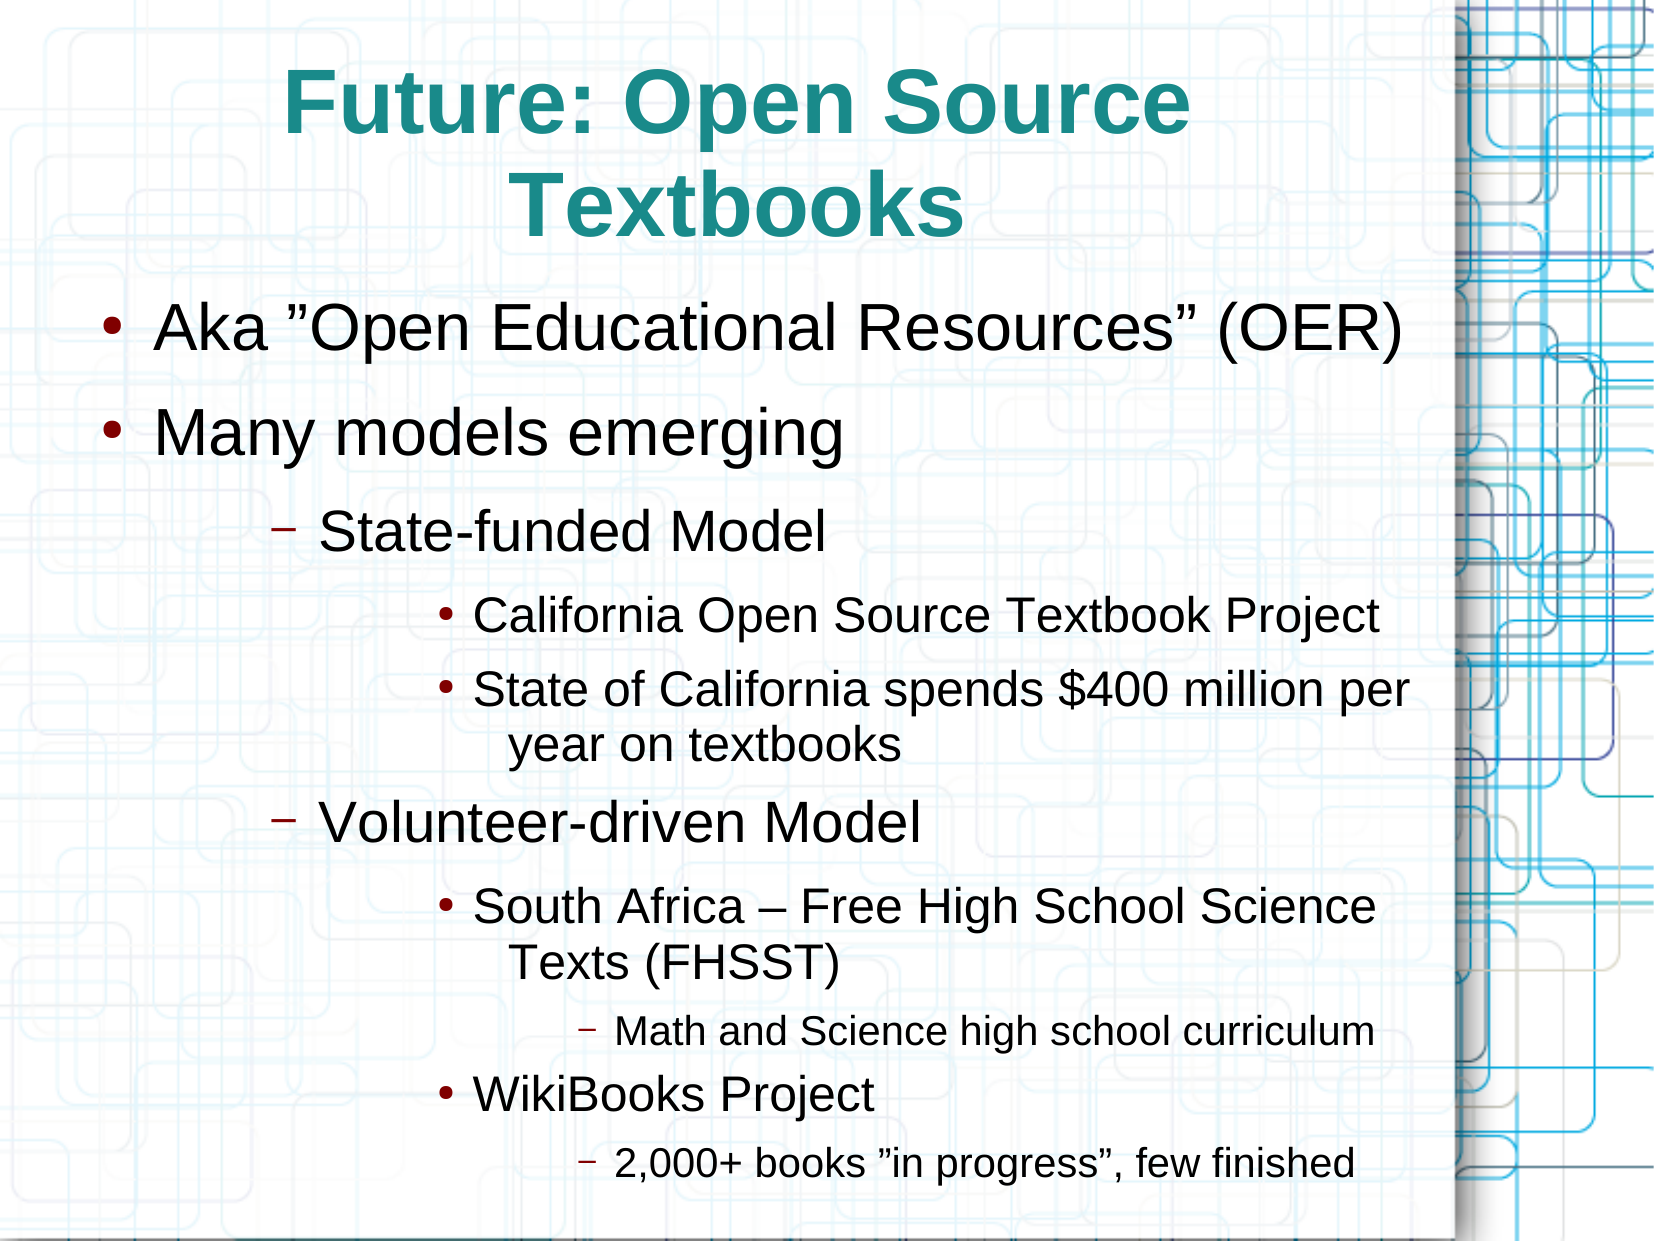

# Future: Open Source Textbooks
Aka ”Open Educational Resources” (OER)
Many models emerging
State-funded Model
California Open Source Textbook Project
State of California spends $400 million per year on textbooks
Volunteer-driven Model
South Africa – Free High School Science Texts (FHSST)
Math and Science high school curriculum
WikiBooks Project
2,000+ books ”in progress”, few finished